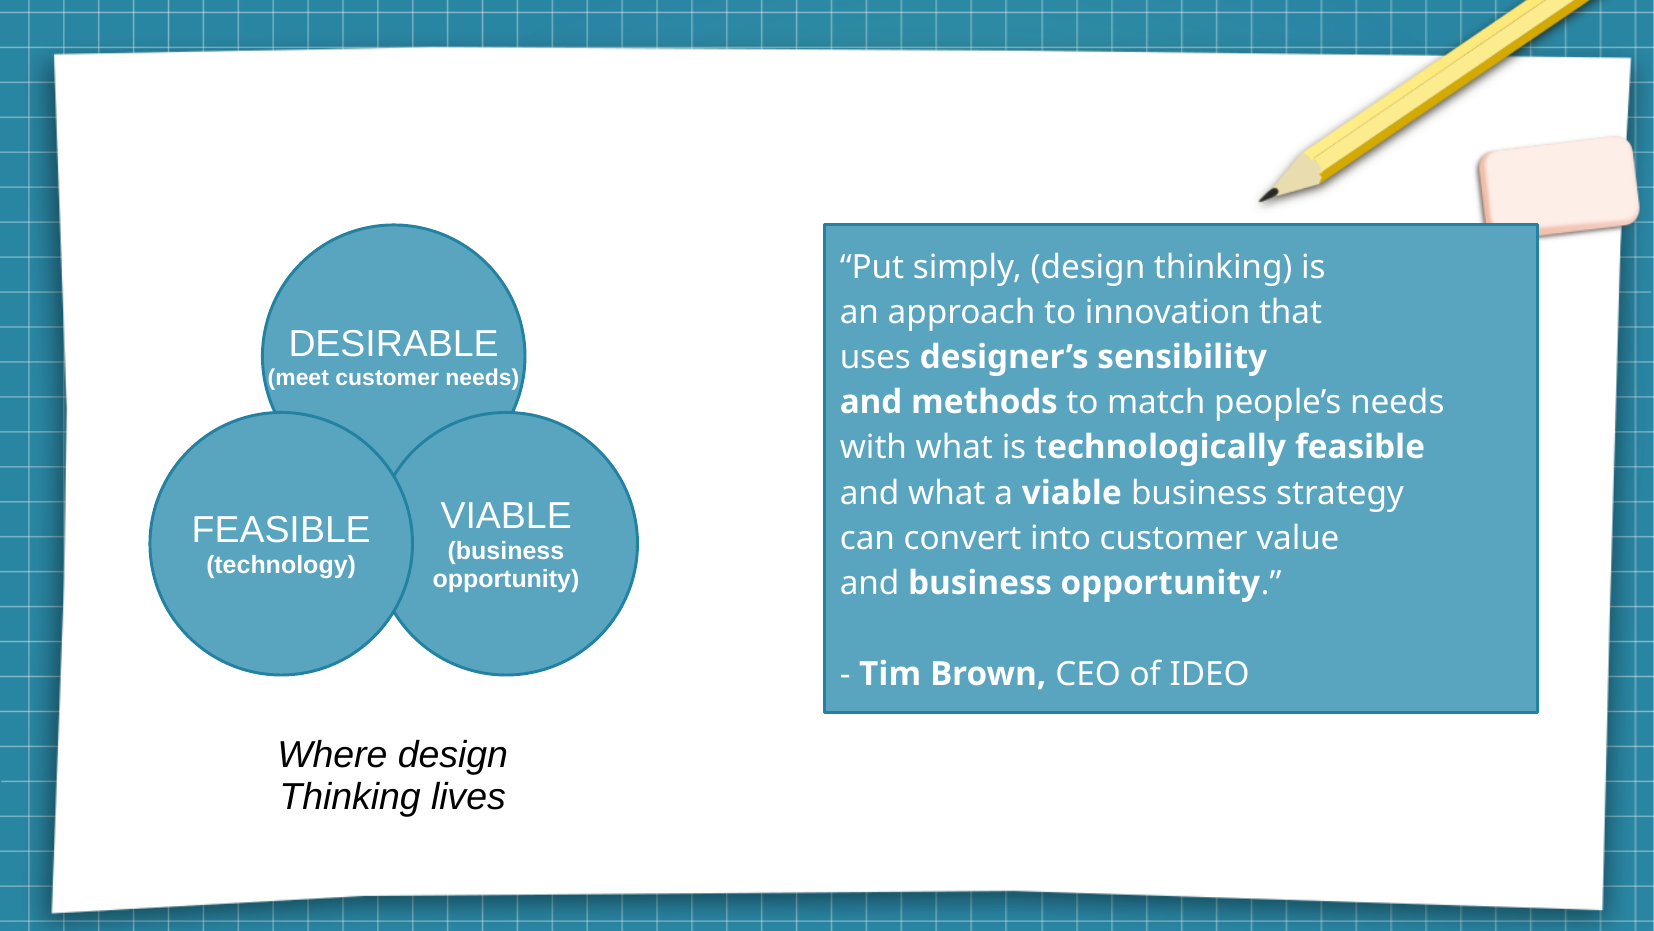

DESIRABLE
(meet customer needs)
“Put simply, (design thinking) is
an approach to innovation that
uses designer’s sensibility
and methods to match people’s needs
with what is technologically feasible
and what a viable business strategy
can convert into customer value
and business opportunity.”
- Tim Brown, CEO of IDEO
FEASIBLE
(technology)
VIABLE
(business
opportunity)
Where design
Thinking lives